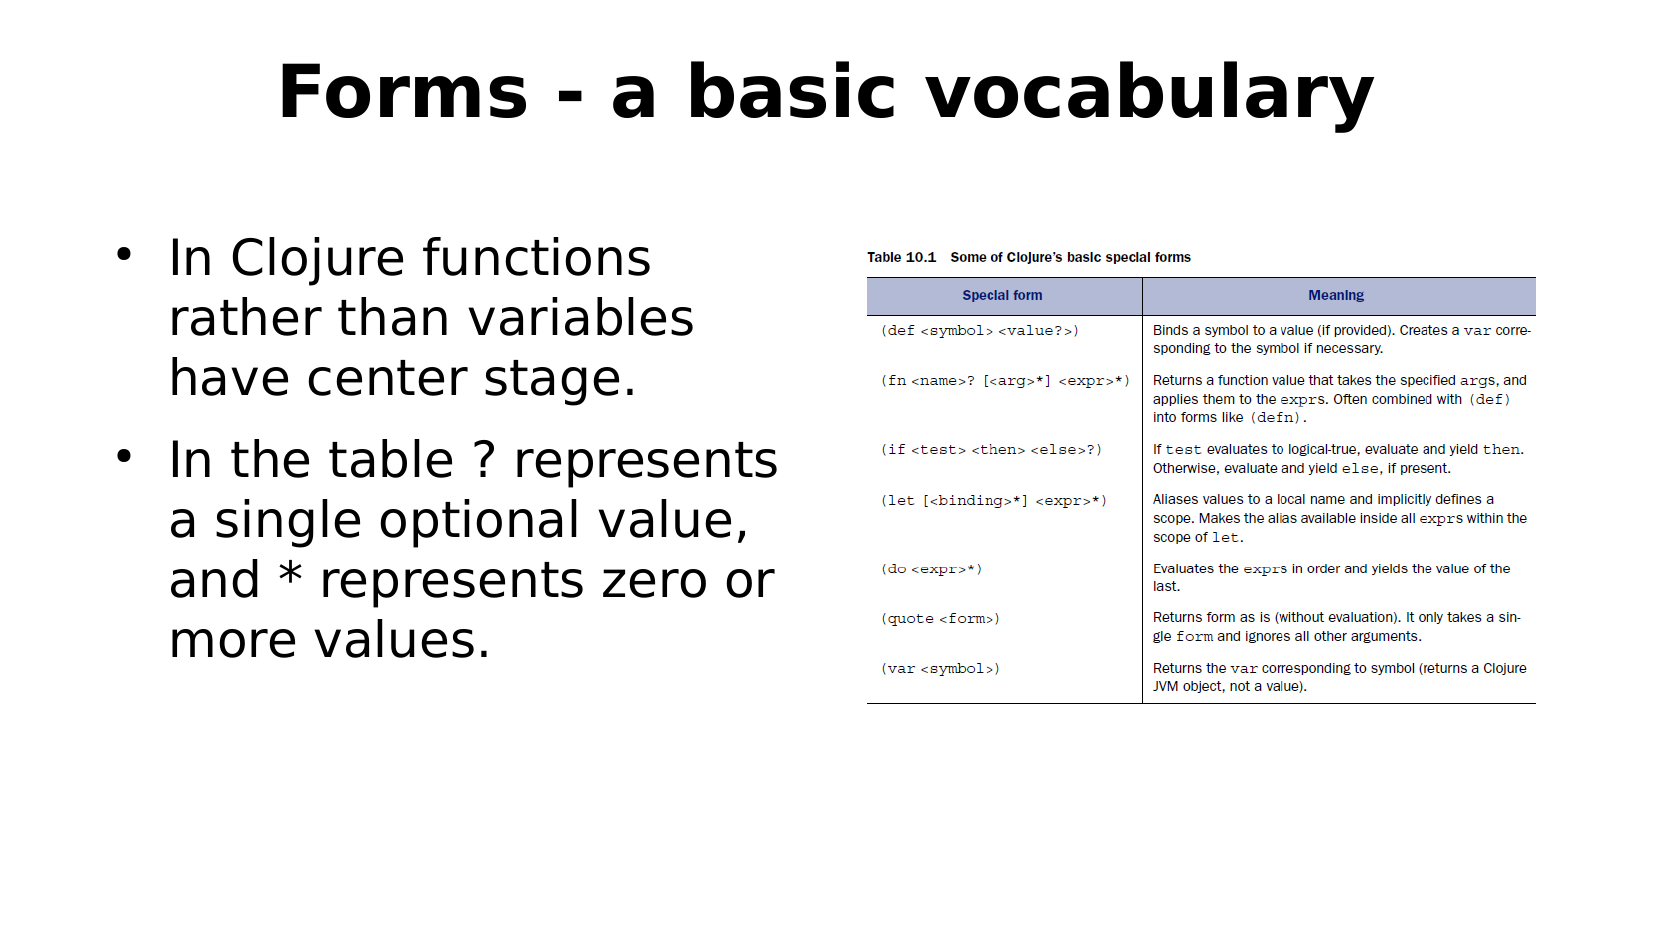

# Forms - a basic vocabulary
In Clojure functions rather than variables have center stage.
In the table ? represents a single optional value, and * represents zero or more values.